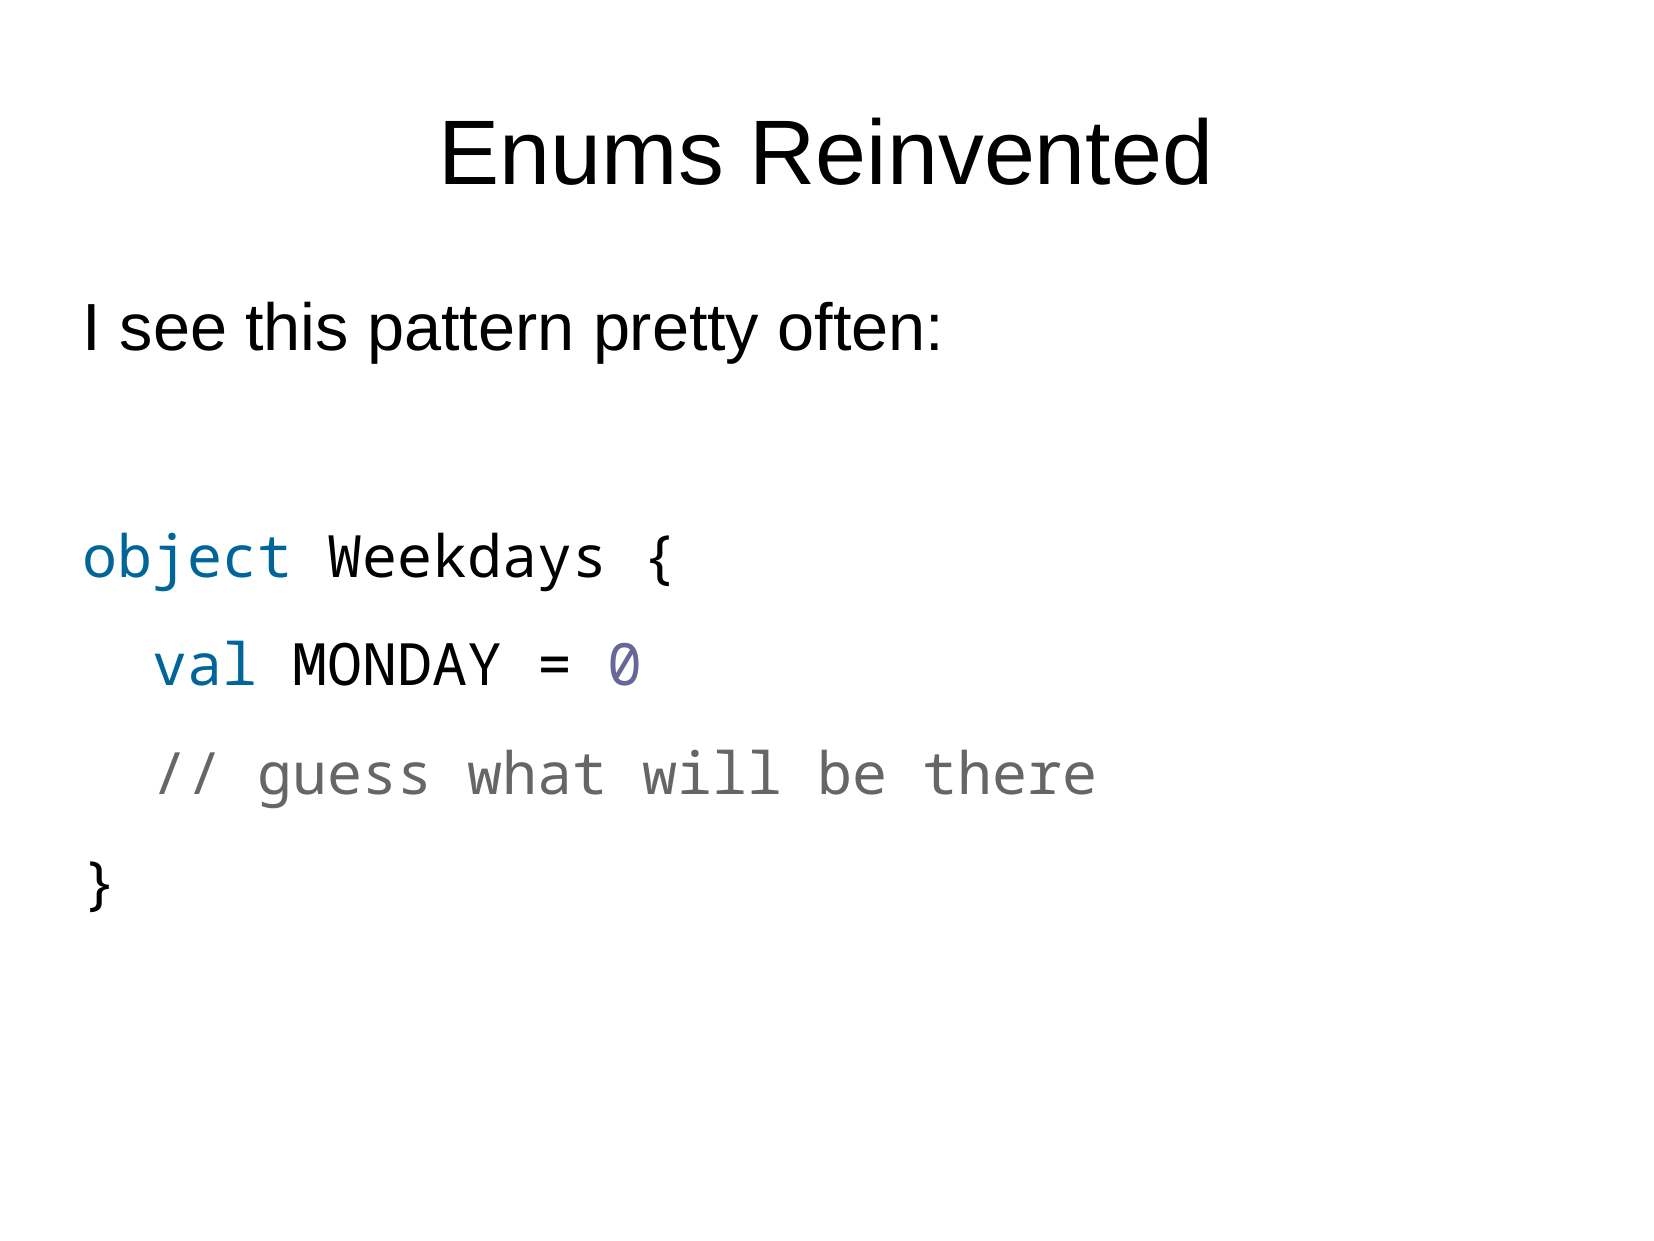

# Enums Reinvented
I see this pattern pretty often:
object Weekdays {
 val MONDAY = 0
 // guess what will be there
}